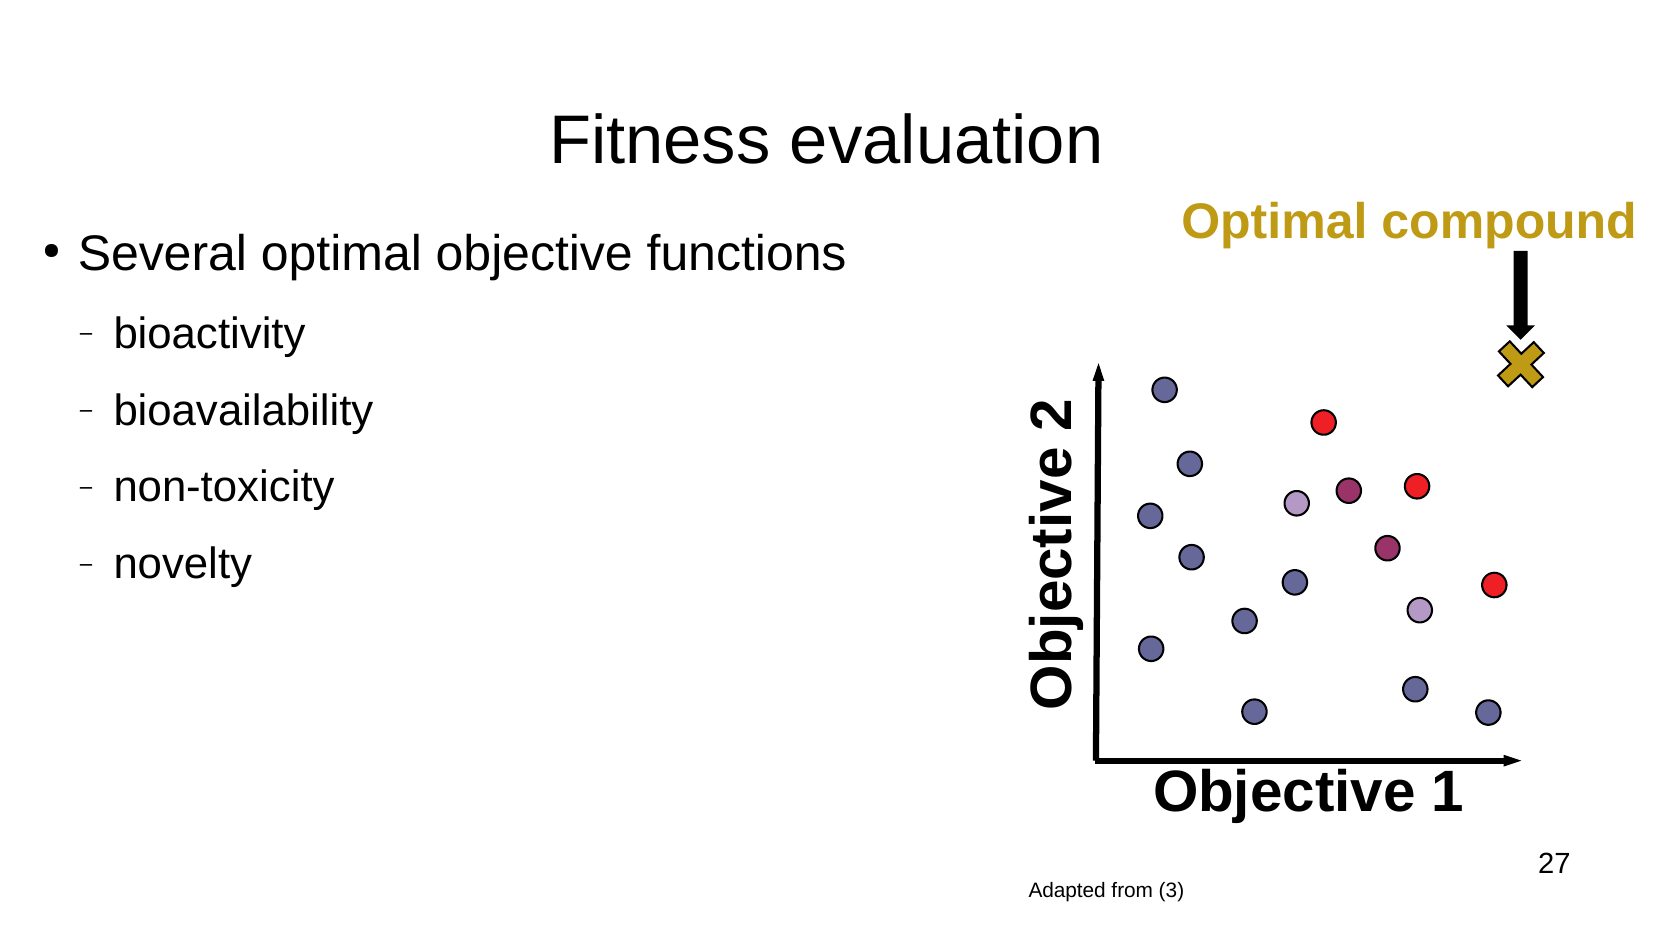

Fitness evaluation
Optimal compound
# Several optimal objective functions
bioactivity
bioavailability
non-toxicity
novelty
Objective 2
Objective 1
27
Adapted from (3)